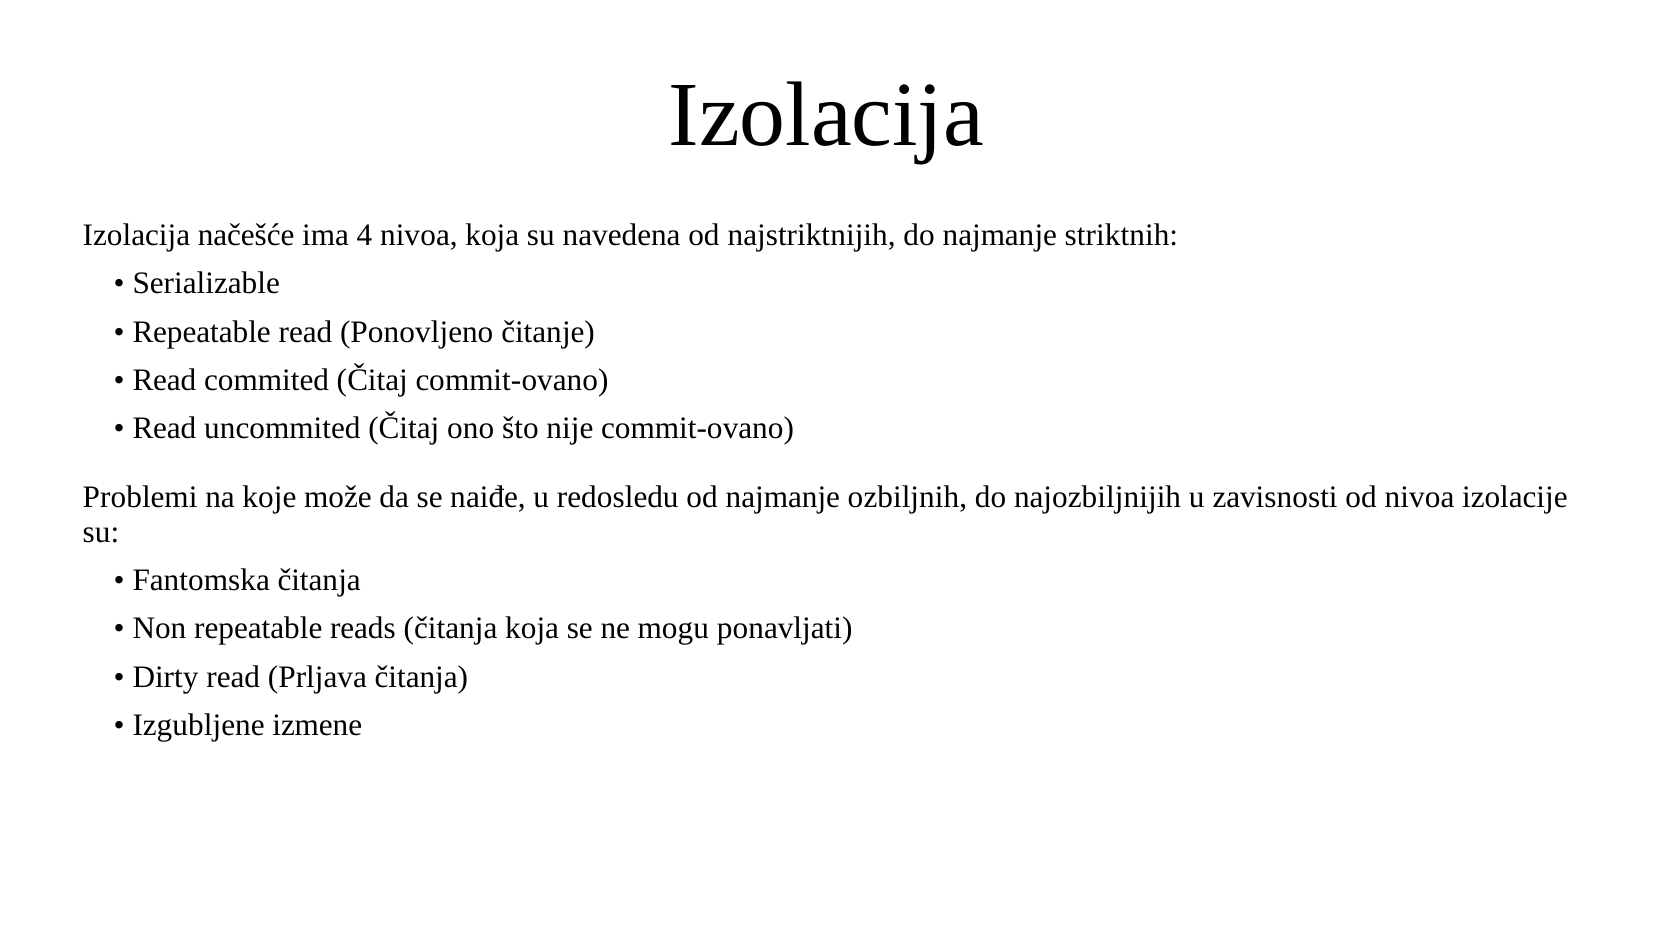

# Izolacija
Izolacija načešće ima 4 nivoa, koja su navedena od najstriktnijih, do najmanje striktnih:
 • Serializable
 • Repeatable read (Ponovljeno čitanje)
 • Read commited (Čitaj commit-ovano)
 • Read uncommited (Čitaj ono što nije commit-ovano)
Problemi na koje može da se naiđe, u redosledu od najmanje ozbiljnih, do najozbiljnijih u zavisnosti od nivoa izolacije su:
 • Fantomska čitanja
 • Non repeatable reads (čitanja koja se ne mogu ponavljati)
 • Dirty read (Prljava čitanja)
 • Izgubljene izmene